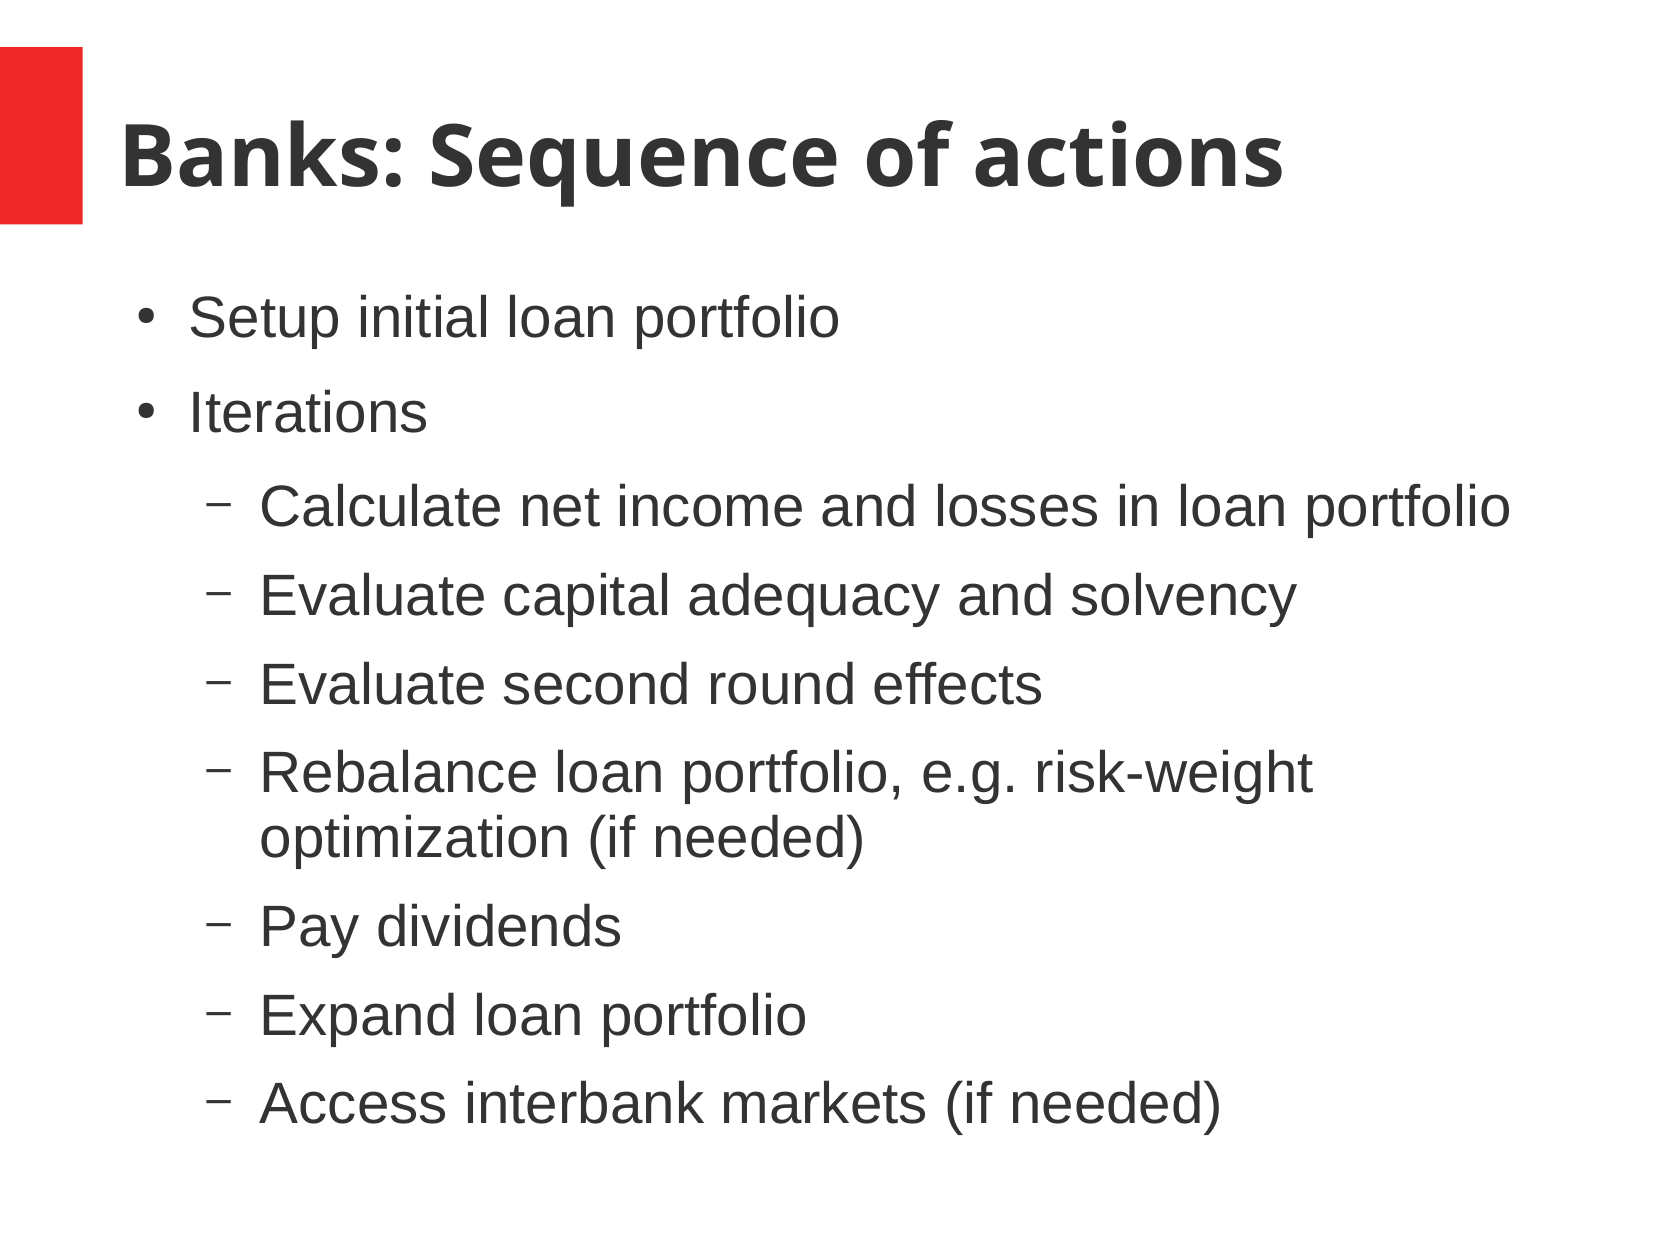

# Banks: Sequence of actions
Setup initial loan portfolio
Iterations
Calculate net income and losses in loan portfolio
Evaluate capital adequacy and solvency
Evaluate second round effects
Rebalance loan portfolio, e.g. risk-weight optimization (if needed)
Pay dividends
Expand loan portfolio
Access interbank markets (if needed)